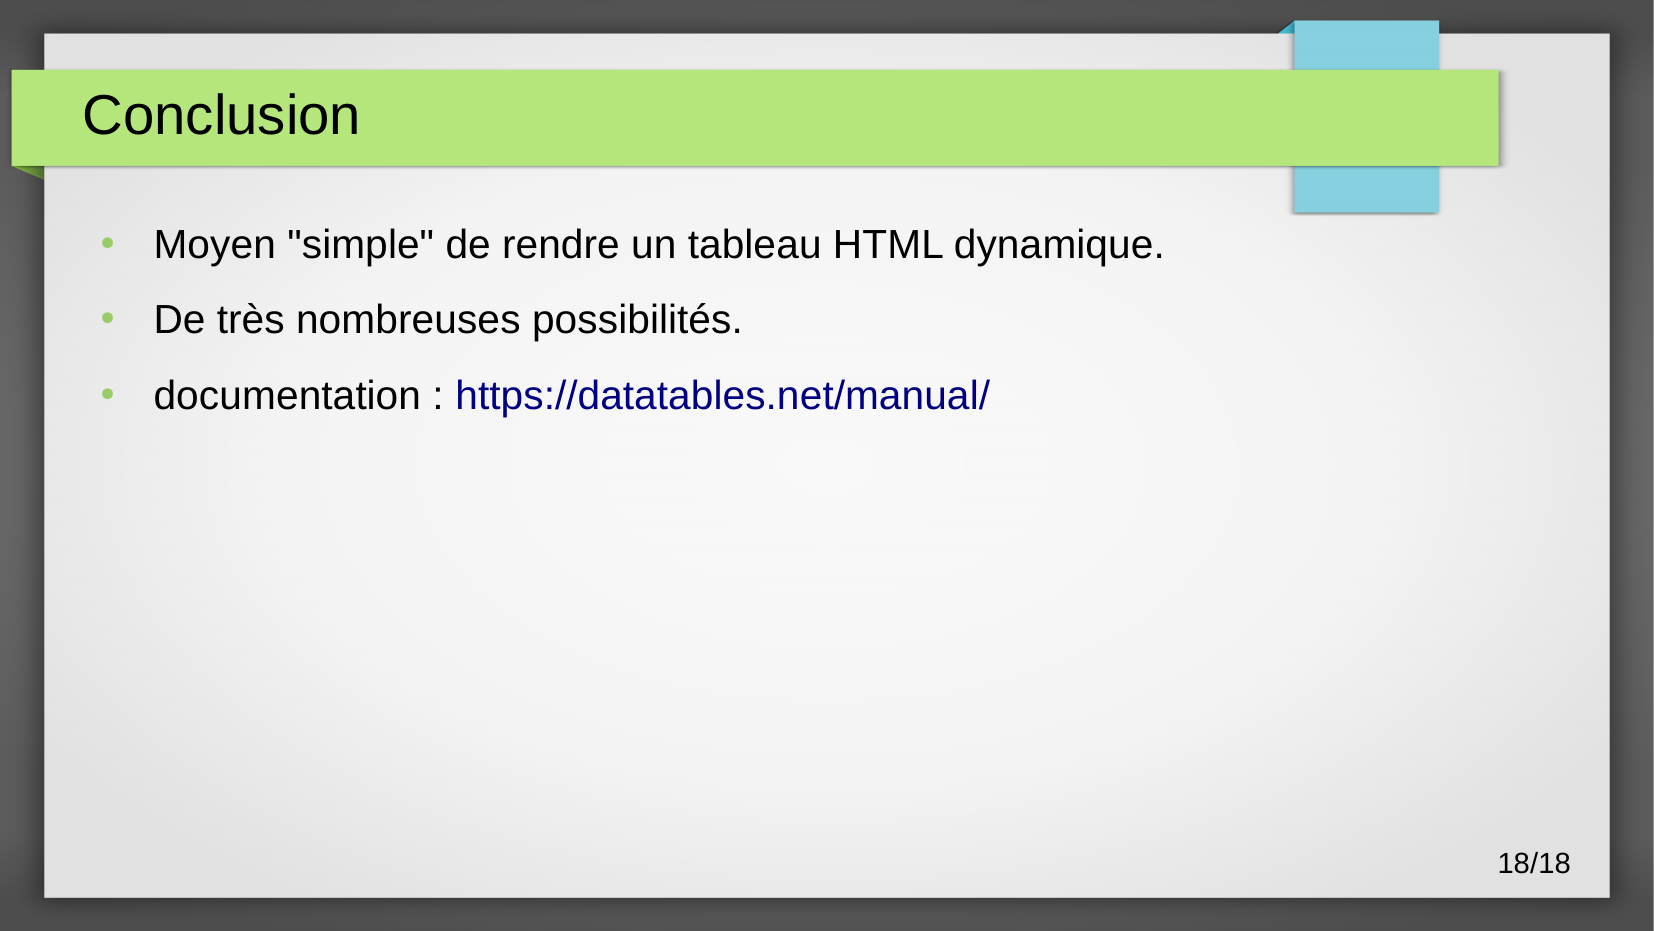

# Conclusion
Moyen "simple" de rendre un tableau HTML dynamique.
De très nombreuses possibilités.
documentation : https://datatables.net/manual/
18